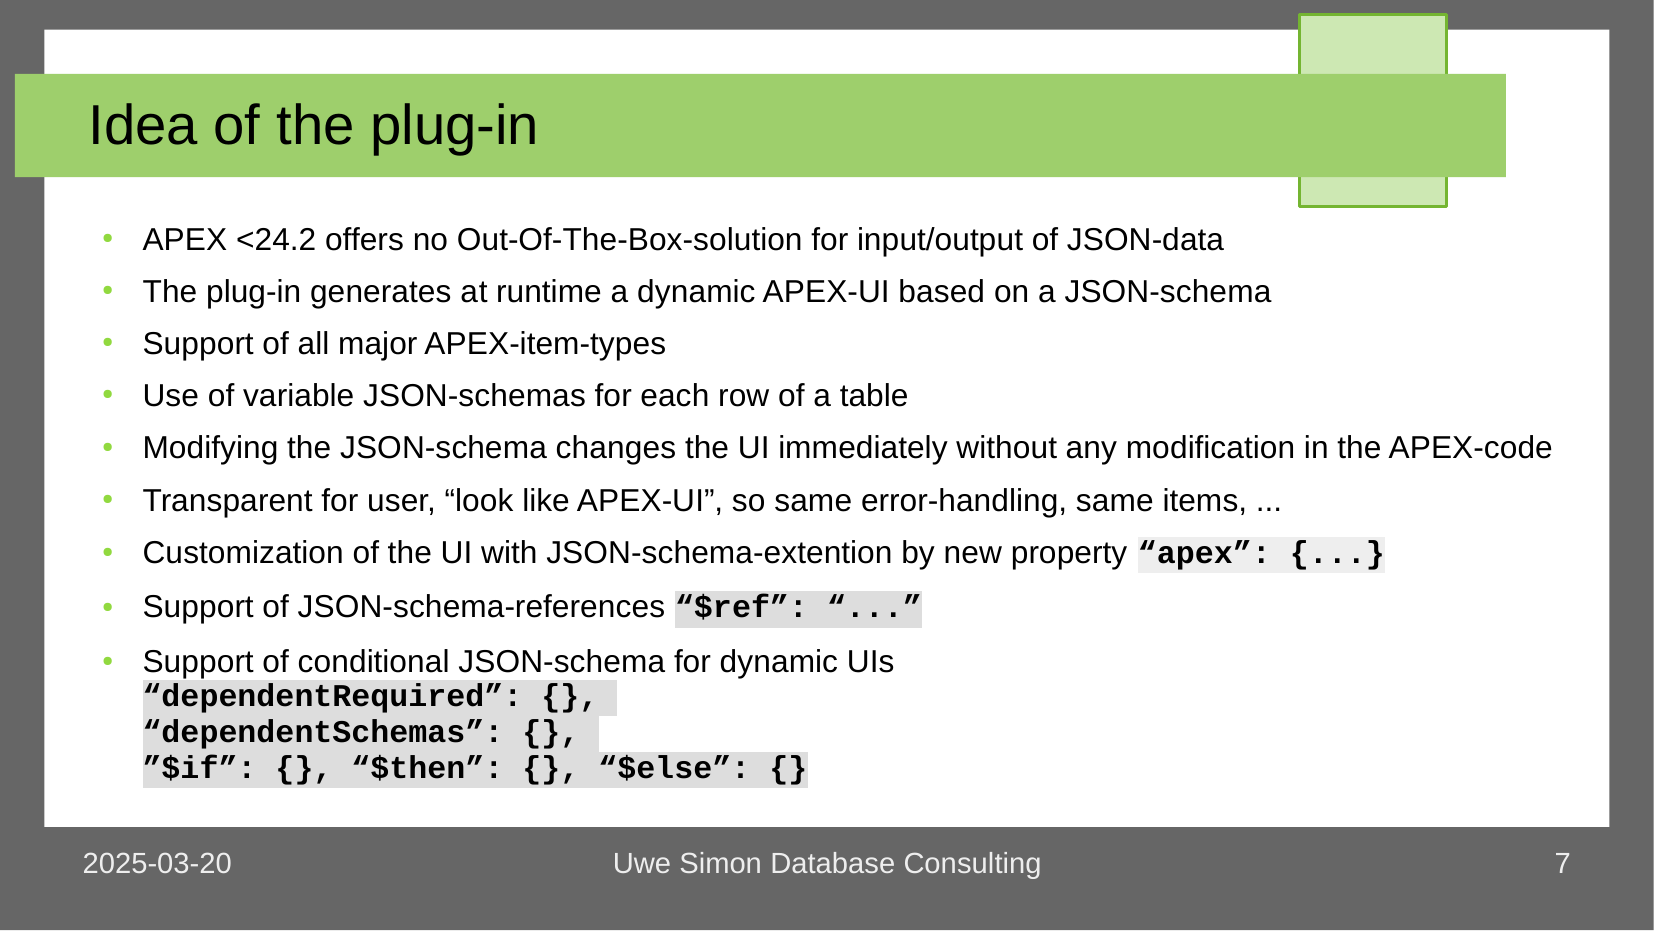

# Idea of the plug-in
APEX <24.2 offers no Out-Of-The-Box-solution for input/output of JSON-data
The plug-in generates at runtime a dynamic APEX-UI based on a JSON-schema
Support of all major APEX-item-types
Use of variable JSON-schemas for each row of a table
Modifying the JSON-schema changes the UI immediately without any modification in the APEX-code
Transparent for user, “look like APEX-UI”, so same error-handling, same items, ...
Customization of the UI with JSON-schema-extention by new property “apex”: {...}
Support of JSON-schema-references “$ref”: “...”
Support of conditional JSON-schema for dynamic UIs
“dependentRequired”: {},
“dependentSchemas”: {},
”$if”: {}, “$then”: {}, “$else”: {}
2024-04-24
Uwe Simon Database Consulting
7